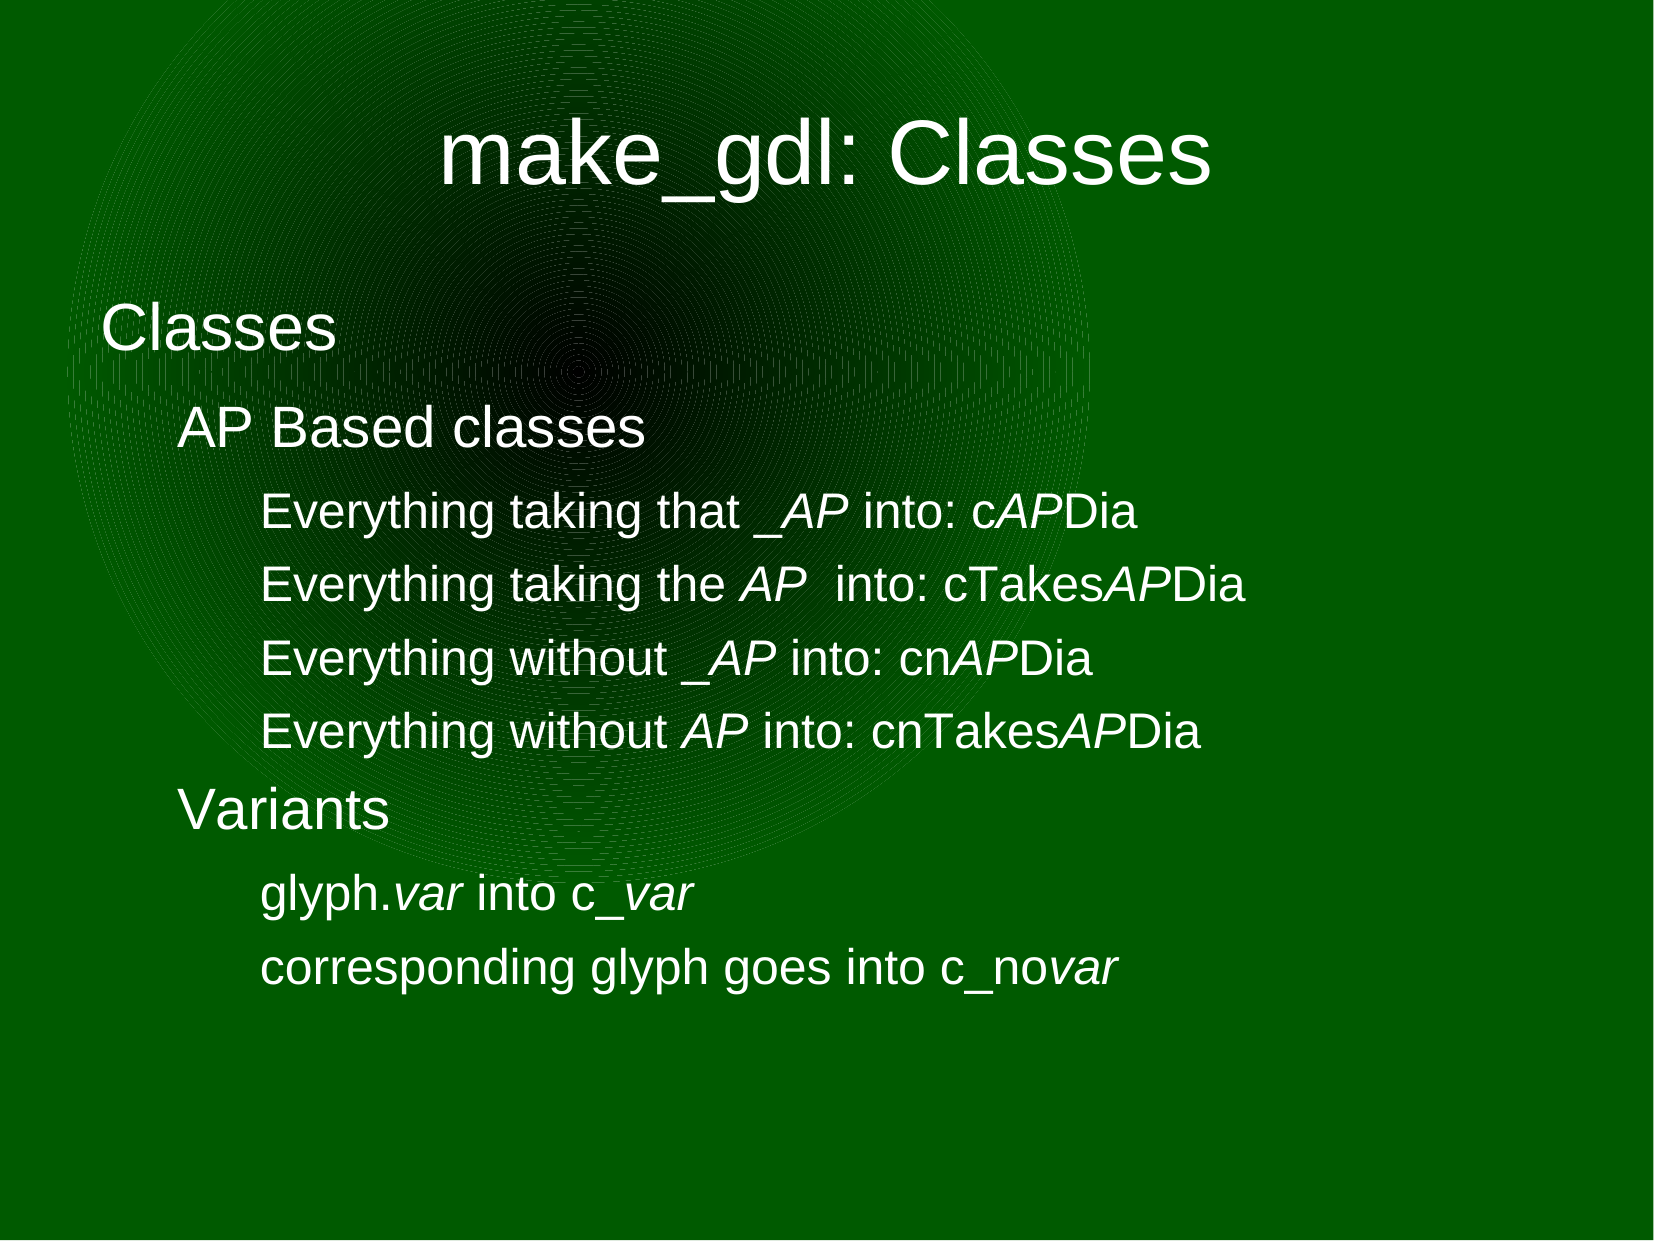

# make_gdl: Classes
Classes
AP Based classes
Everything taking that _AP into: cAPDia
Everything taking the AP  into: cTakesAPDia
Everything without _AP into: cnAPDia
Everything without AP into: cnTakesAPDia
Variants
glyph.var into c_var
corresponding glyph goes into c_novar